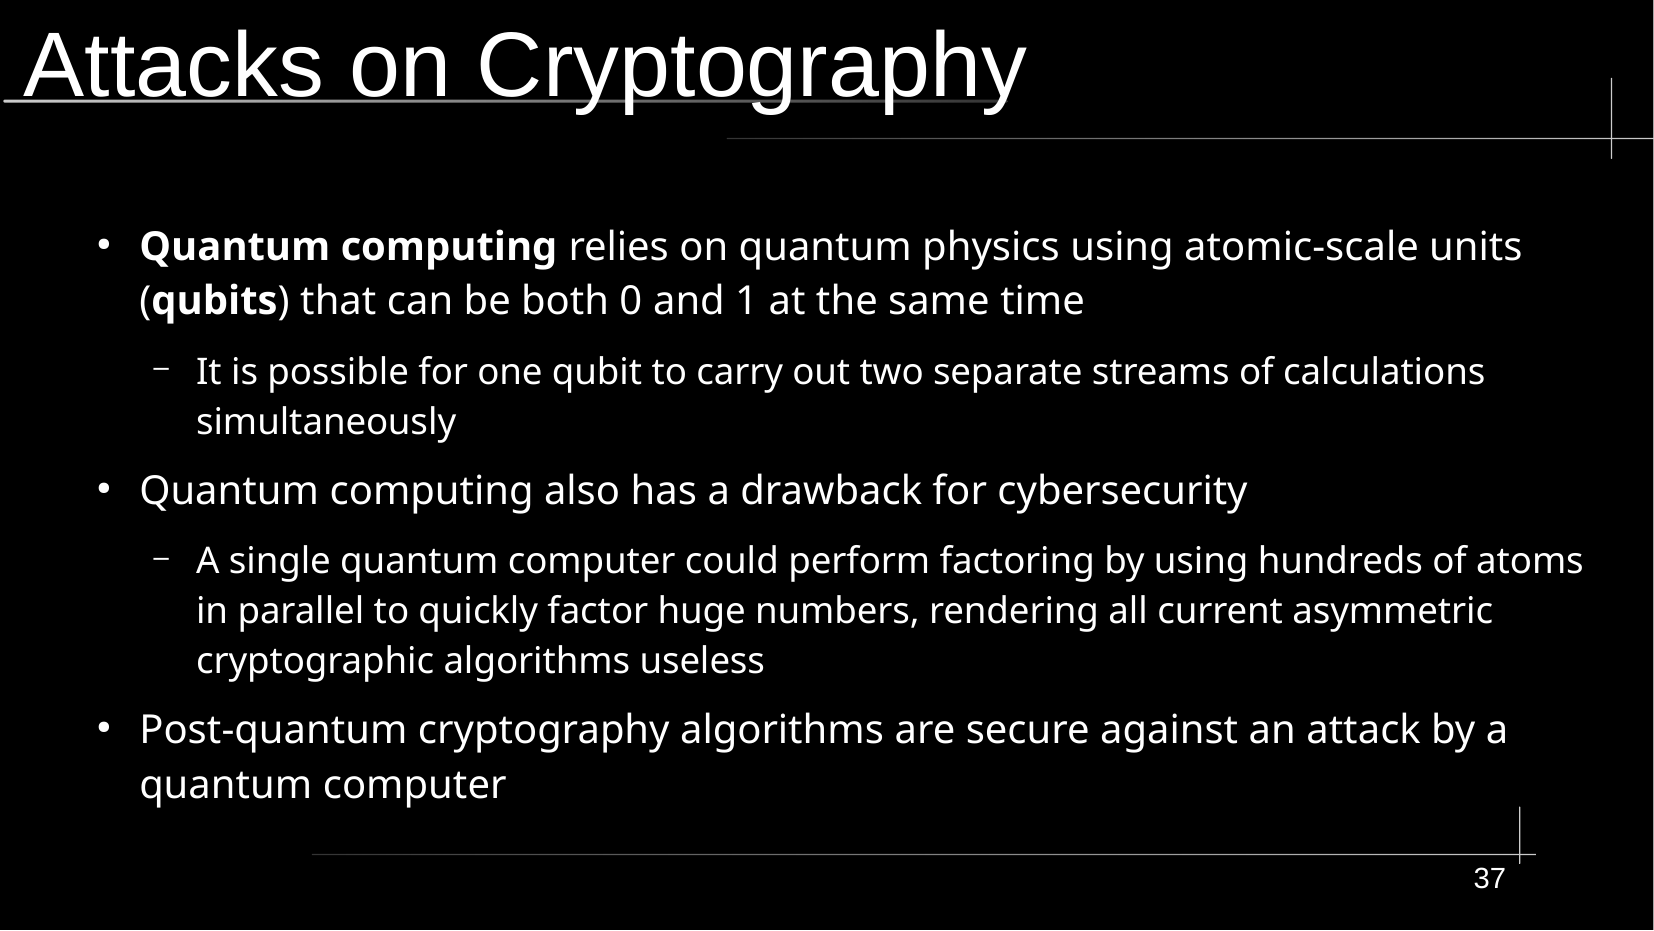

# Attacks on Cryptography
Quantum computing relies on quantum physics using atomic-scale units (qubits) that can be both 0 and 1 at the same time
It is possible for one qubit to carry out two separate streams of calculations simultaneously
Quantum computing also has a drawback for cybersecurity
A single quantum computer could perform factoring by using hundreds of atoms in parallel to quickly factor huge numbers, rendering all current asymmetric cryptographic algorithms useless
Post-quantum cryptography algorithms are secure against an attack by a quantum computer
37